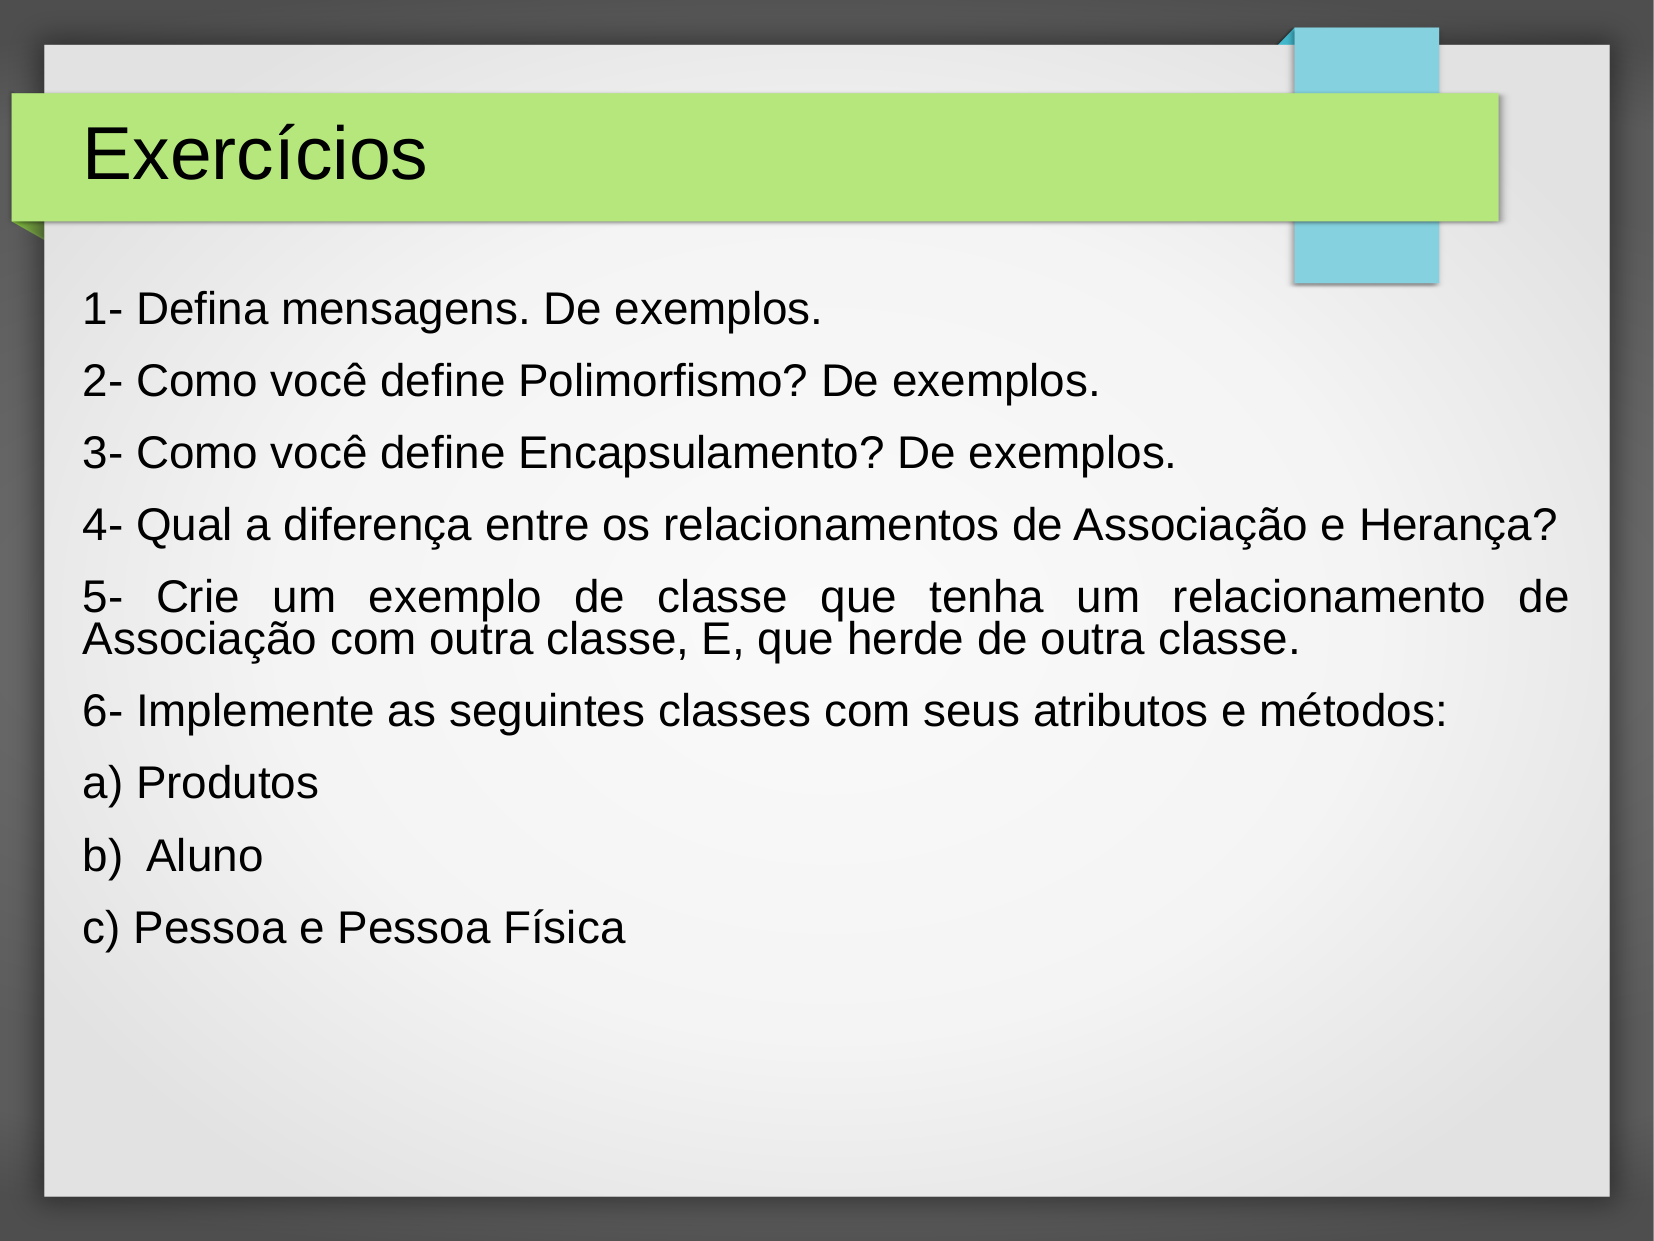

# Exercícios
1- Defina mensagens. De exemplos.
2- Como você define Polimorfismo? De exemplos.
3- Como você define Encapsulamento? De exemplos.
4- Qual a diferença entre os relacionamentos de Associação e Herança?
5- Crie um exemplo de classe que tenha um relacionamento de Associação com outra classe, E, que herde de outra classe.
6- Implemente as seguintes classes com seus atributos e métodos:
a) Produtos
b) Aluno
c) Pessoa e Pessoa Física